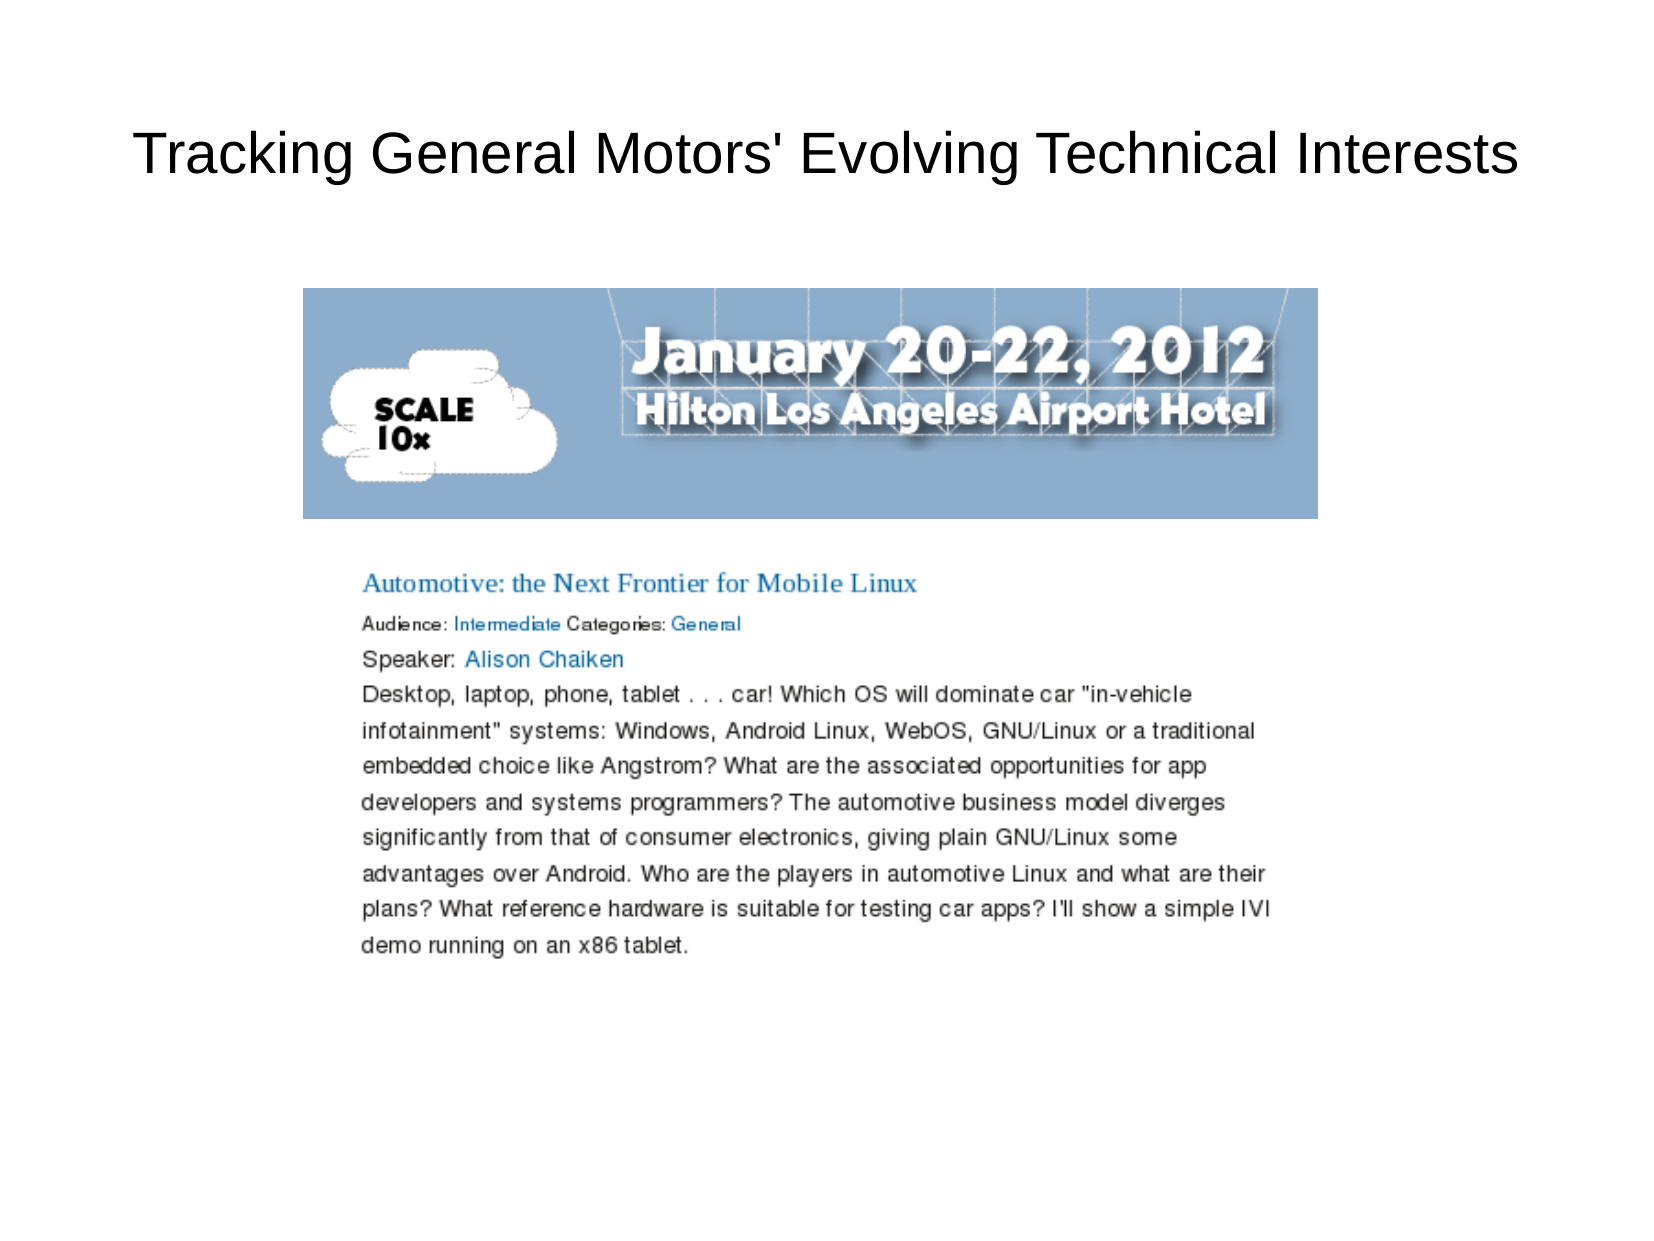

# Tracking General Motors' Evolving Technical Interests